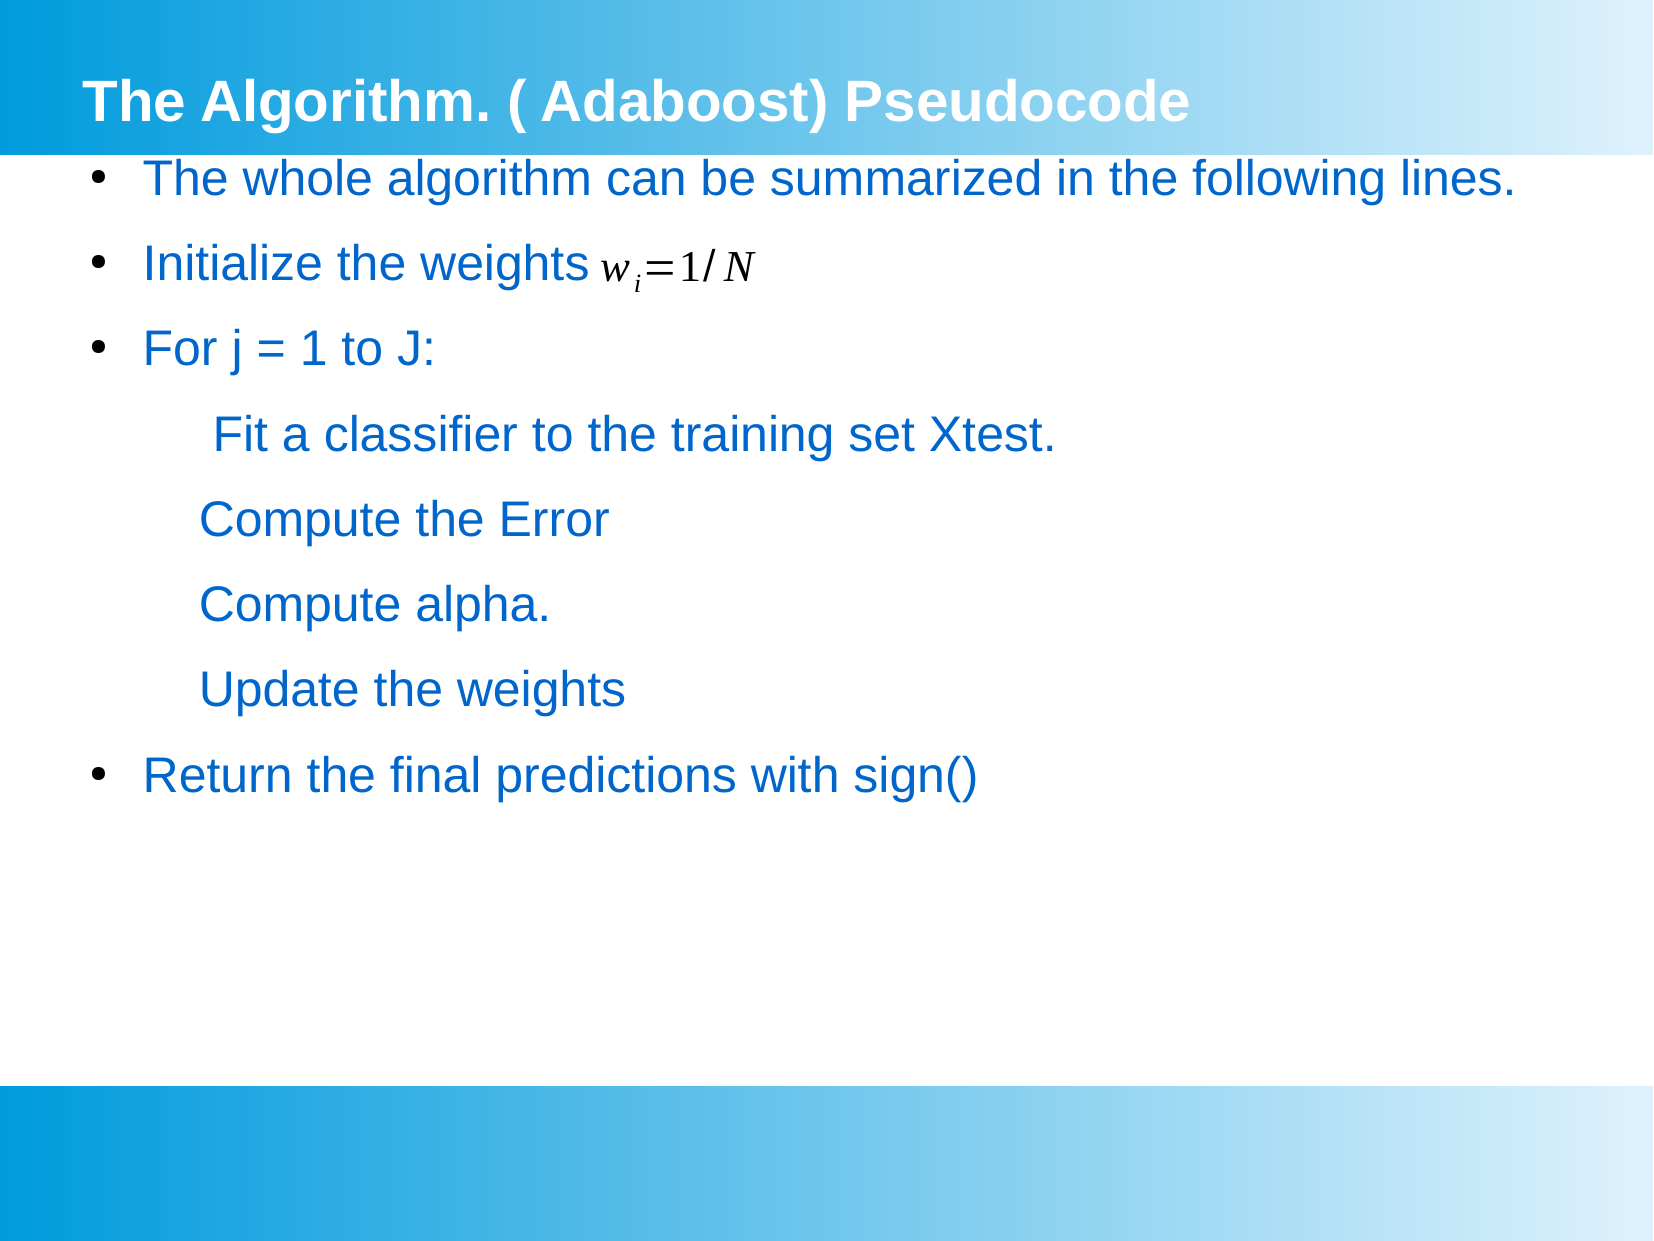

# The Algorithm. ( Adaboost) Pseudocode
The whole algorithm can be summarized in the following lines.
Initialize the weights
For j = 1 to J:
 Fit a classifier to the training set Xtest.
 Compute the Error
 Compute alpha.
 Update the weights
Return the final predictions with sign()